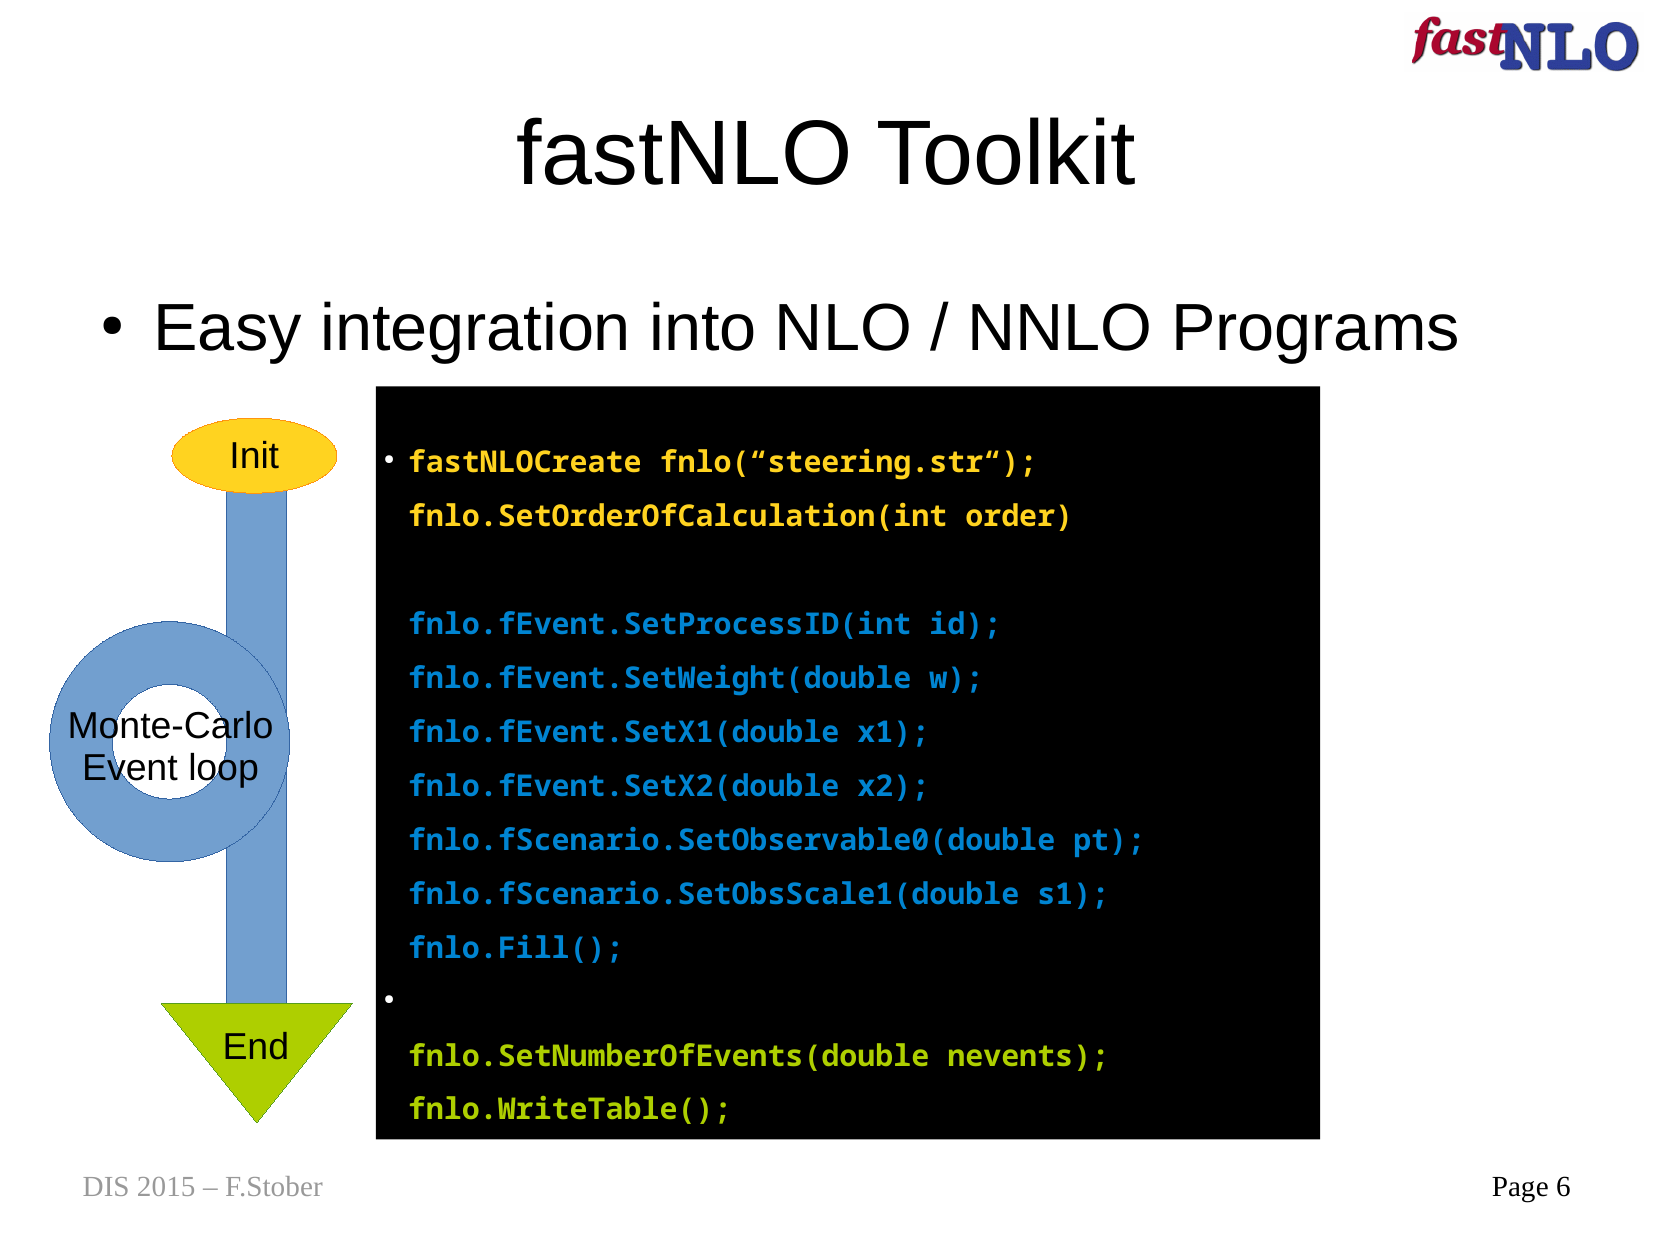

# fastNLO Toolkit
Easy integration into NLO / NNLO Programs
fastNLOCreate fnlo(“steering.str“);
fnlo.SetOrderOfCalculation(int order)
fnlo.fEvent.SetProcessID(int id);
fnlo.fEvent.SetWeight(double w);
fnlo.fEvent.SetX1(double x1);
fnlo.fEvent.SetX2(double x2);
fnlo.fScenario.SetObservable0(double pt);
fnlo.fScenario.SetObsScale1(double s1);
fnlo.Fill();
fnlo.SetNumberOfEvents(double nevents);
fnlo.WriteTable();
Init
Monte-Carlo
Event loop
End
6